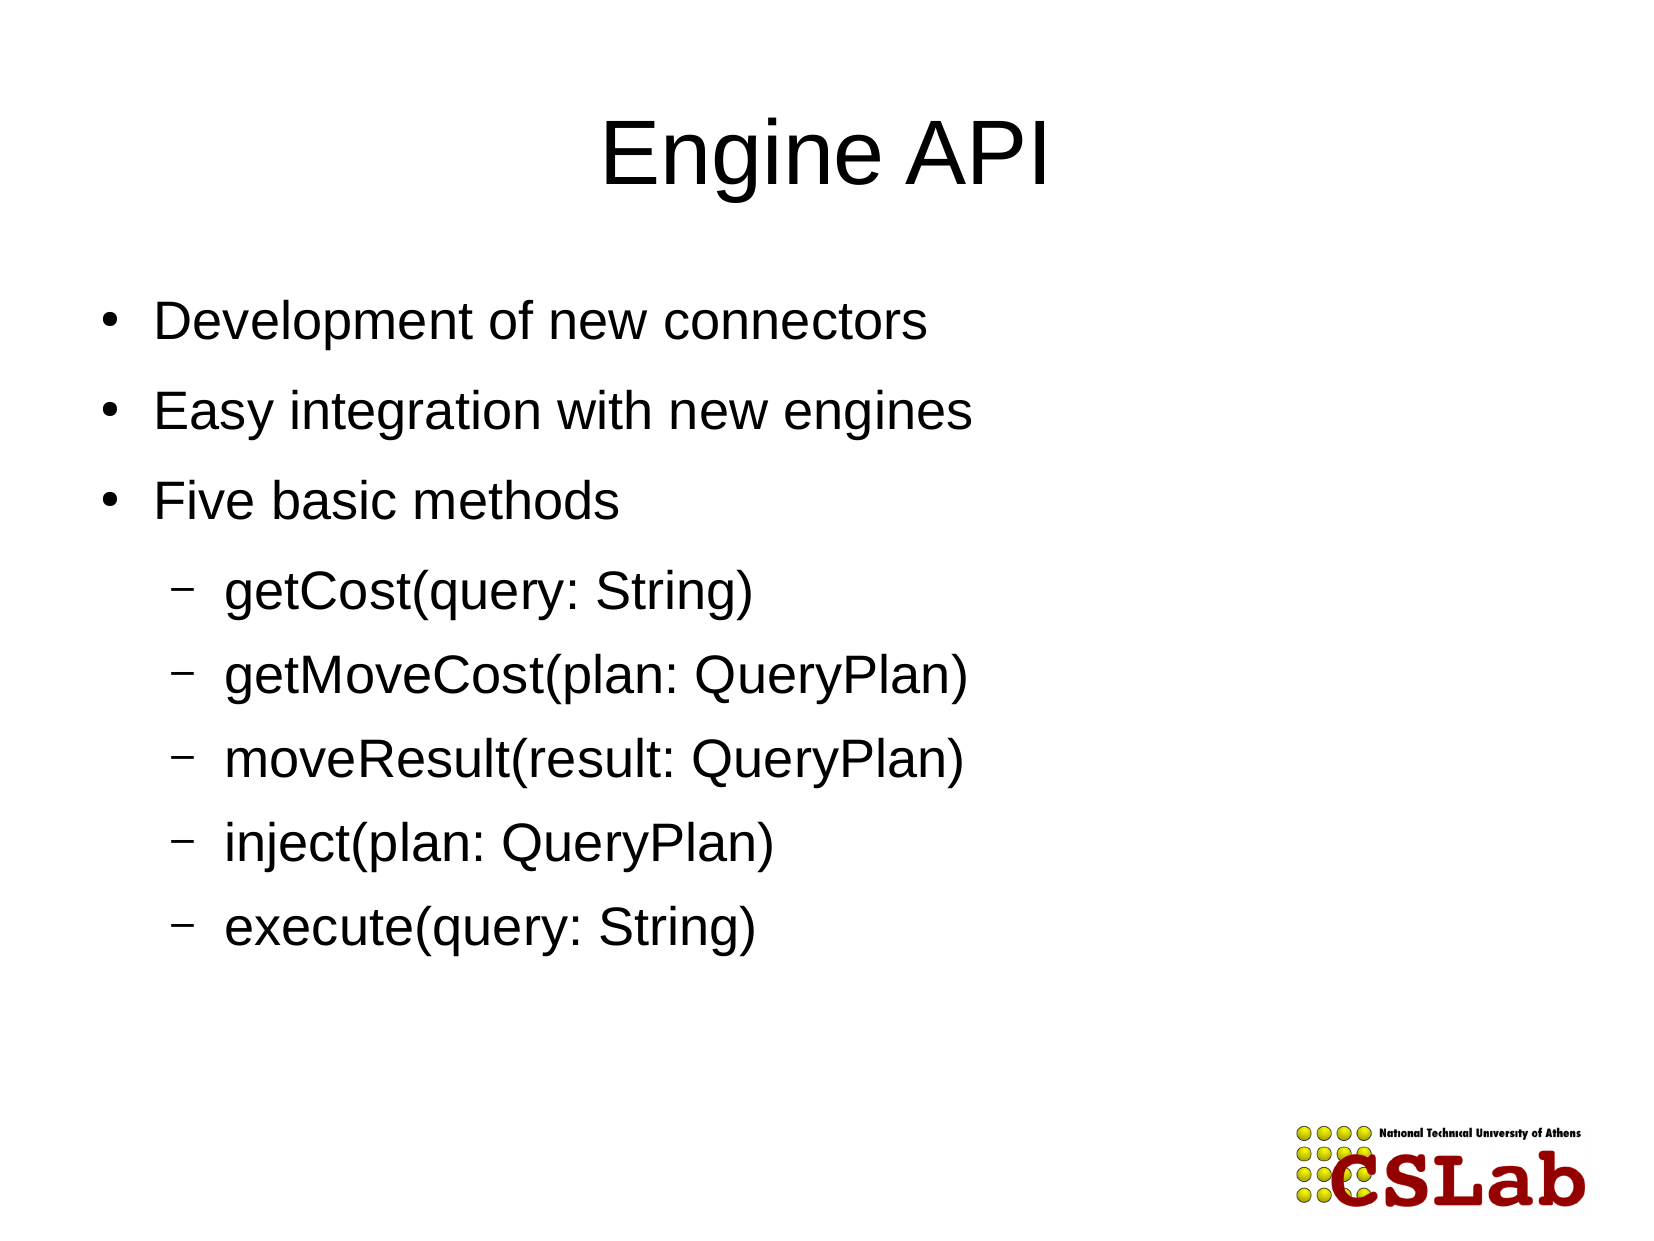

# Engine API
Development of new connectors
Easy integration with new engines
Five basic methods
getCost(query: String)
getMoveCost(plan: QueryPlan)
moveResult(result: QueryPlan)
inject(plan: QueryPlan)
execute(query: String)